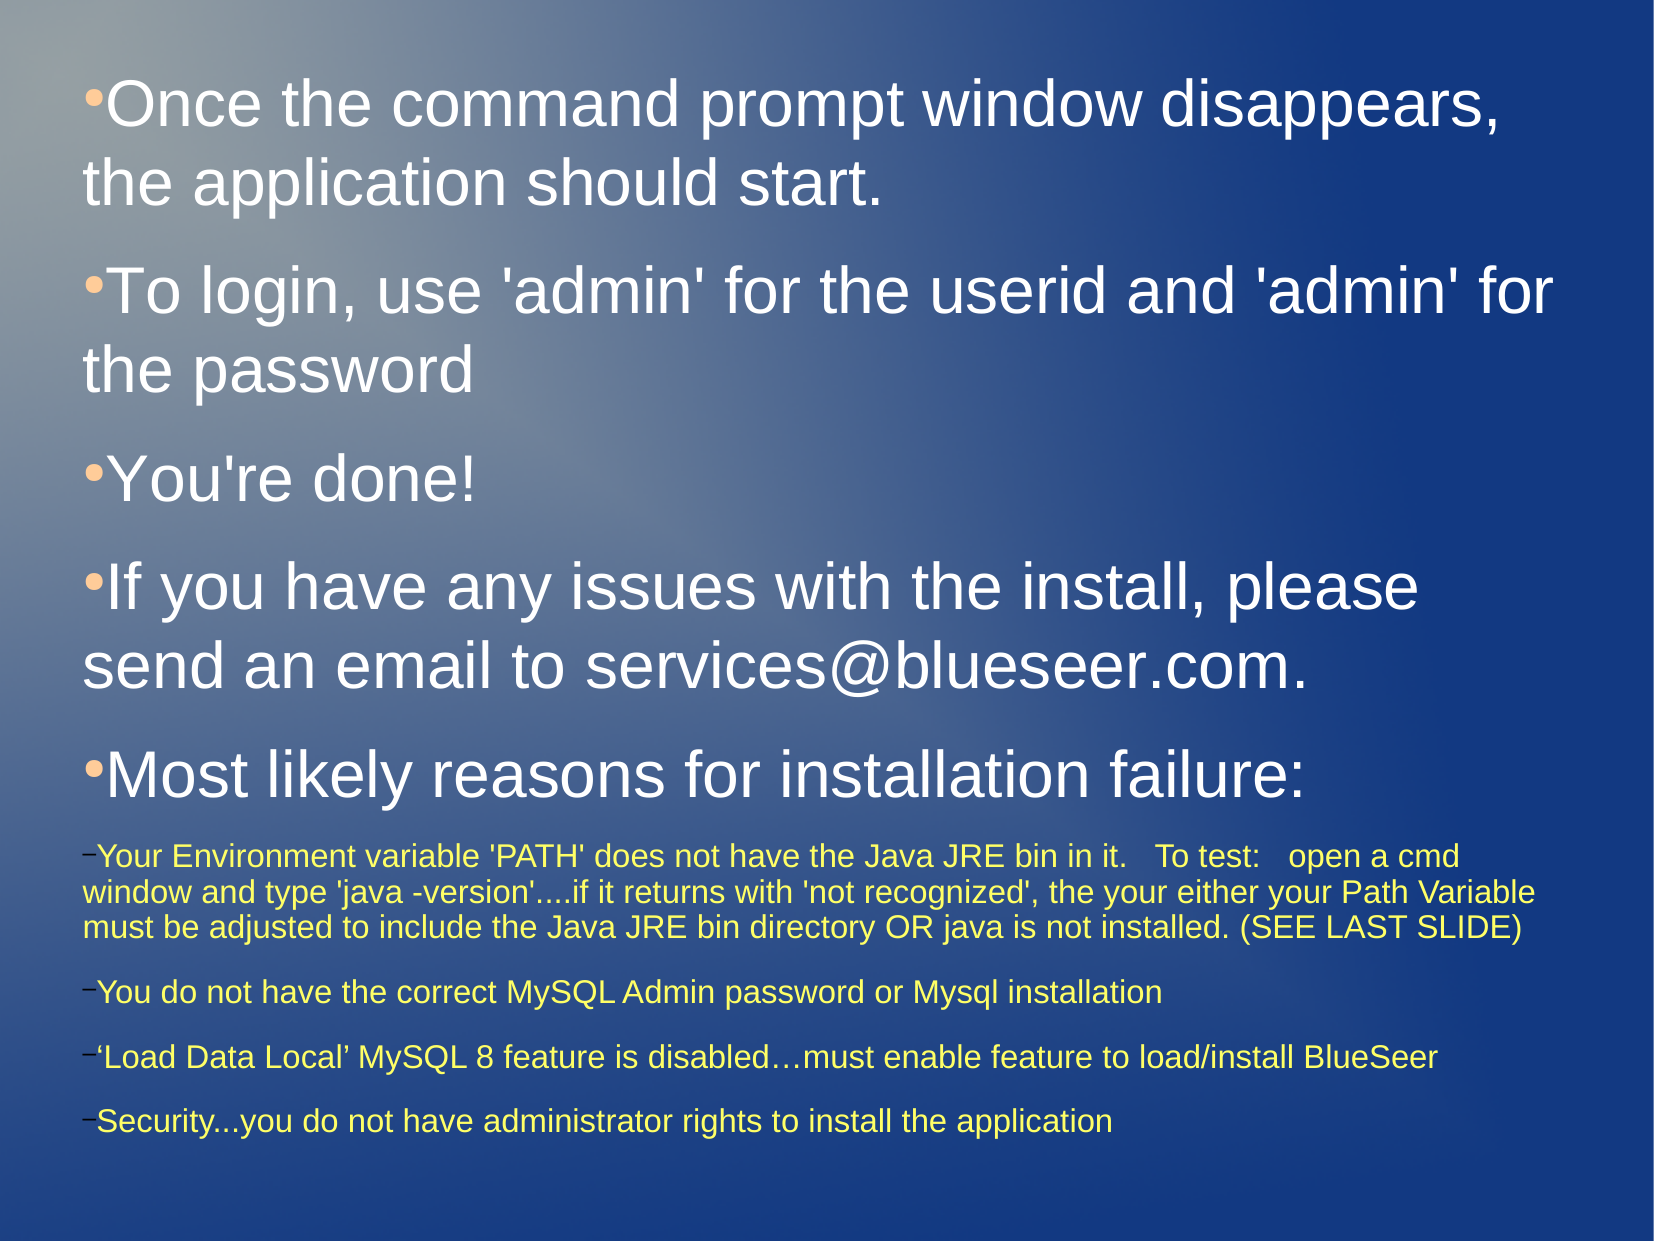

# Once the command prompt window disappears, the application should start.
To login, use 'admin' for the userid and 'admin' for the password
You're done!
If you have any issues with the install, please send an email to services@blueseer.com.
Most likely reasons for installation failure:
Your Environment variable 'PATH' does not have the Java JRE bin in it. To test: open a cmd window and type 'java -version'....if it returns with 'not recognized', the your either your Path Variable must be adjusted to include the Java JRE bin directory OR java is not installed. (SEE LAST SLIDE)
You do not have the correct MySQL Admin password or Mysql installation
‘Load Data Local’ MySQL 8 feature is disabled…must enable feature to load/install BlueSeer
Security...you do not have administrator rights to install the application